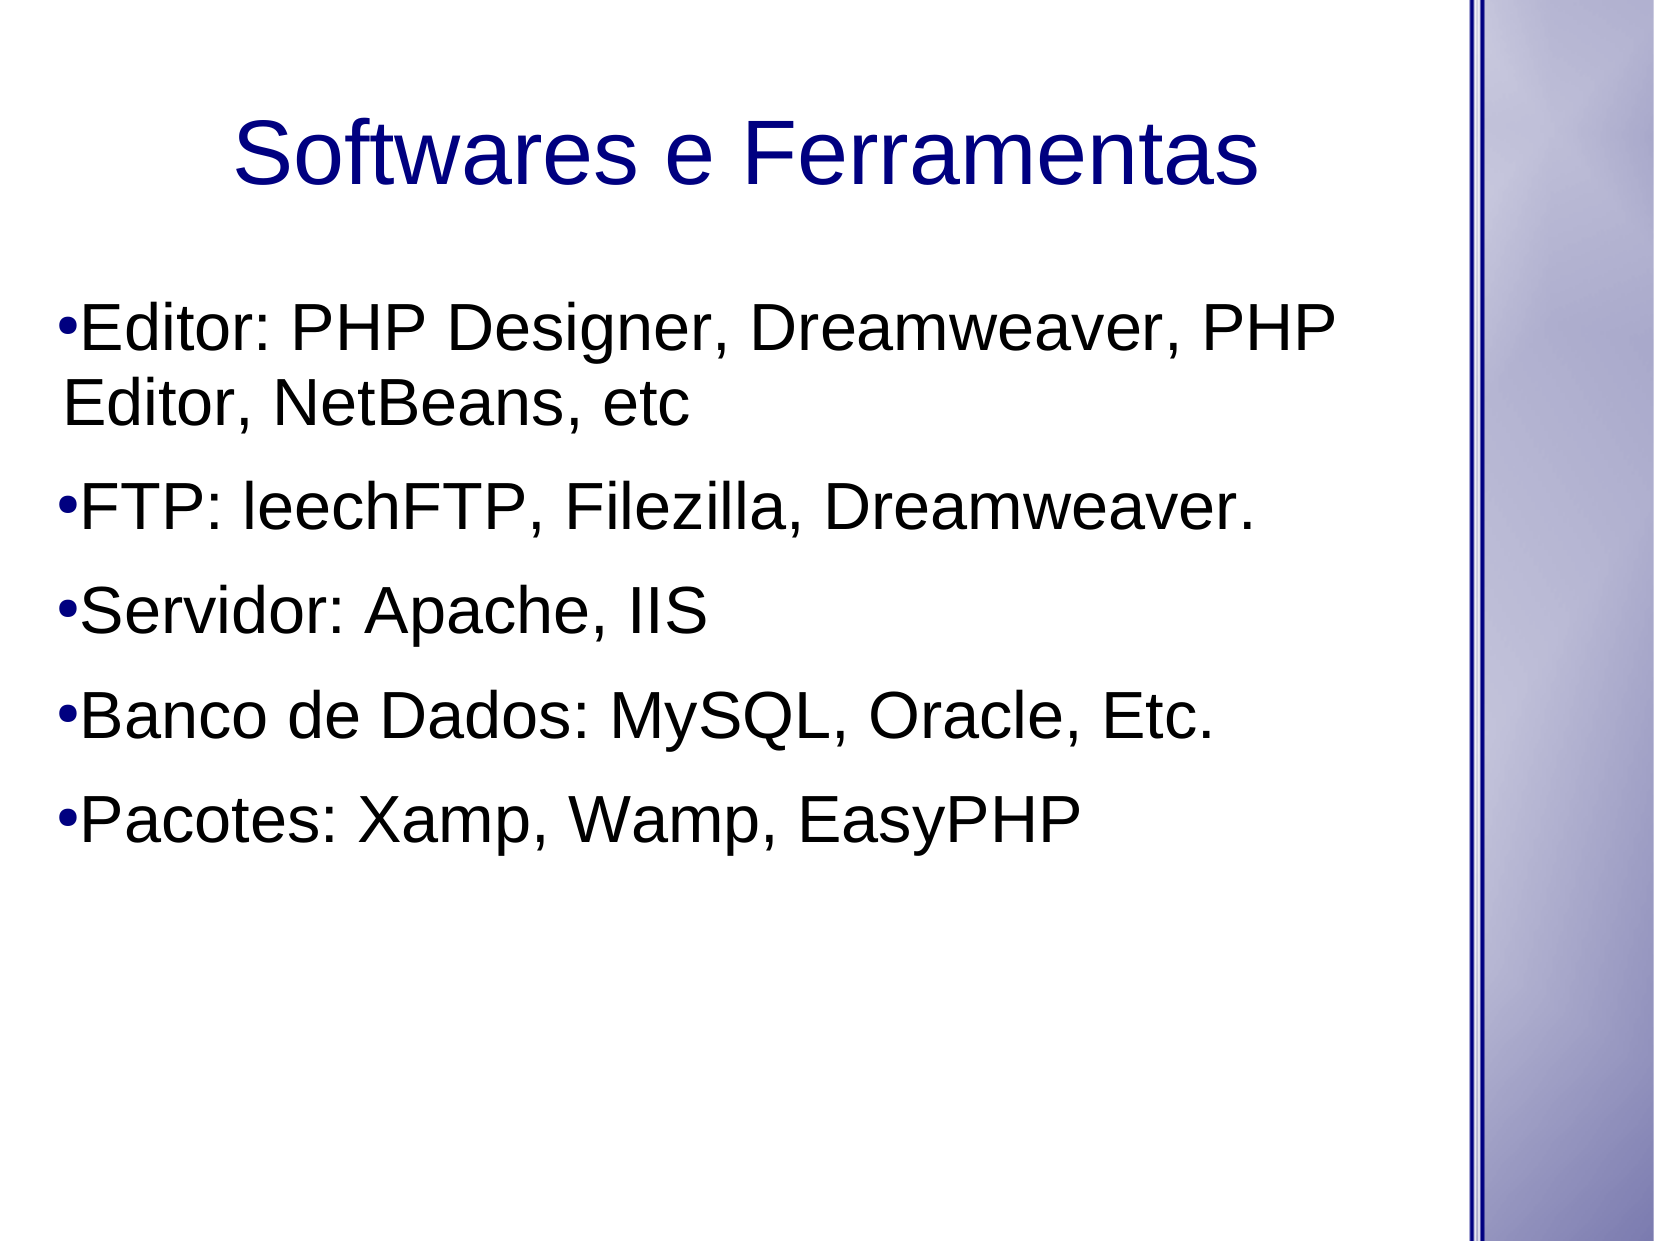

# Softwares e Ferramentas
Editor: PHP Designer, Dreamweaver, PHP Editor, NetBeans, etc
FTP: leechFTP, Filezilla, Dreamweaver.
Servidor: Apache, IIS
Banco de Dados: MySQL, Oracle, Etc.
Pacotes: Xamp, Wamp, EasyPHP